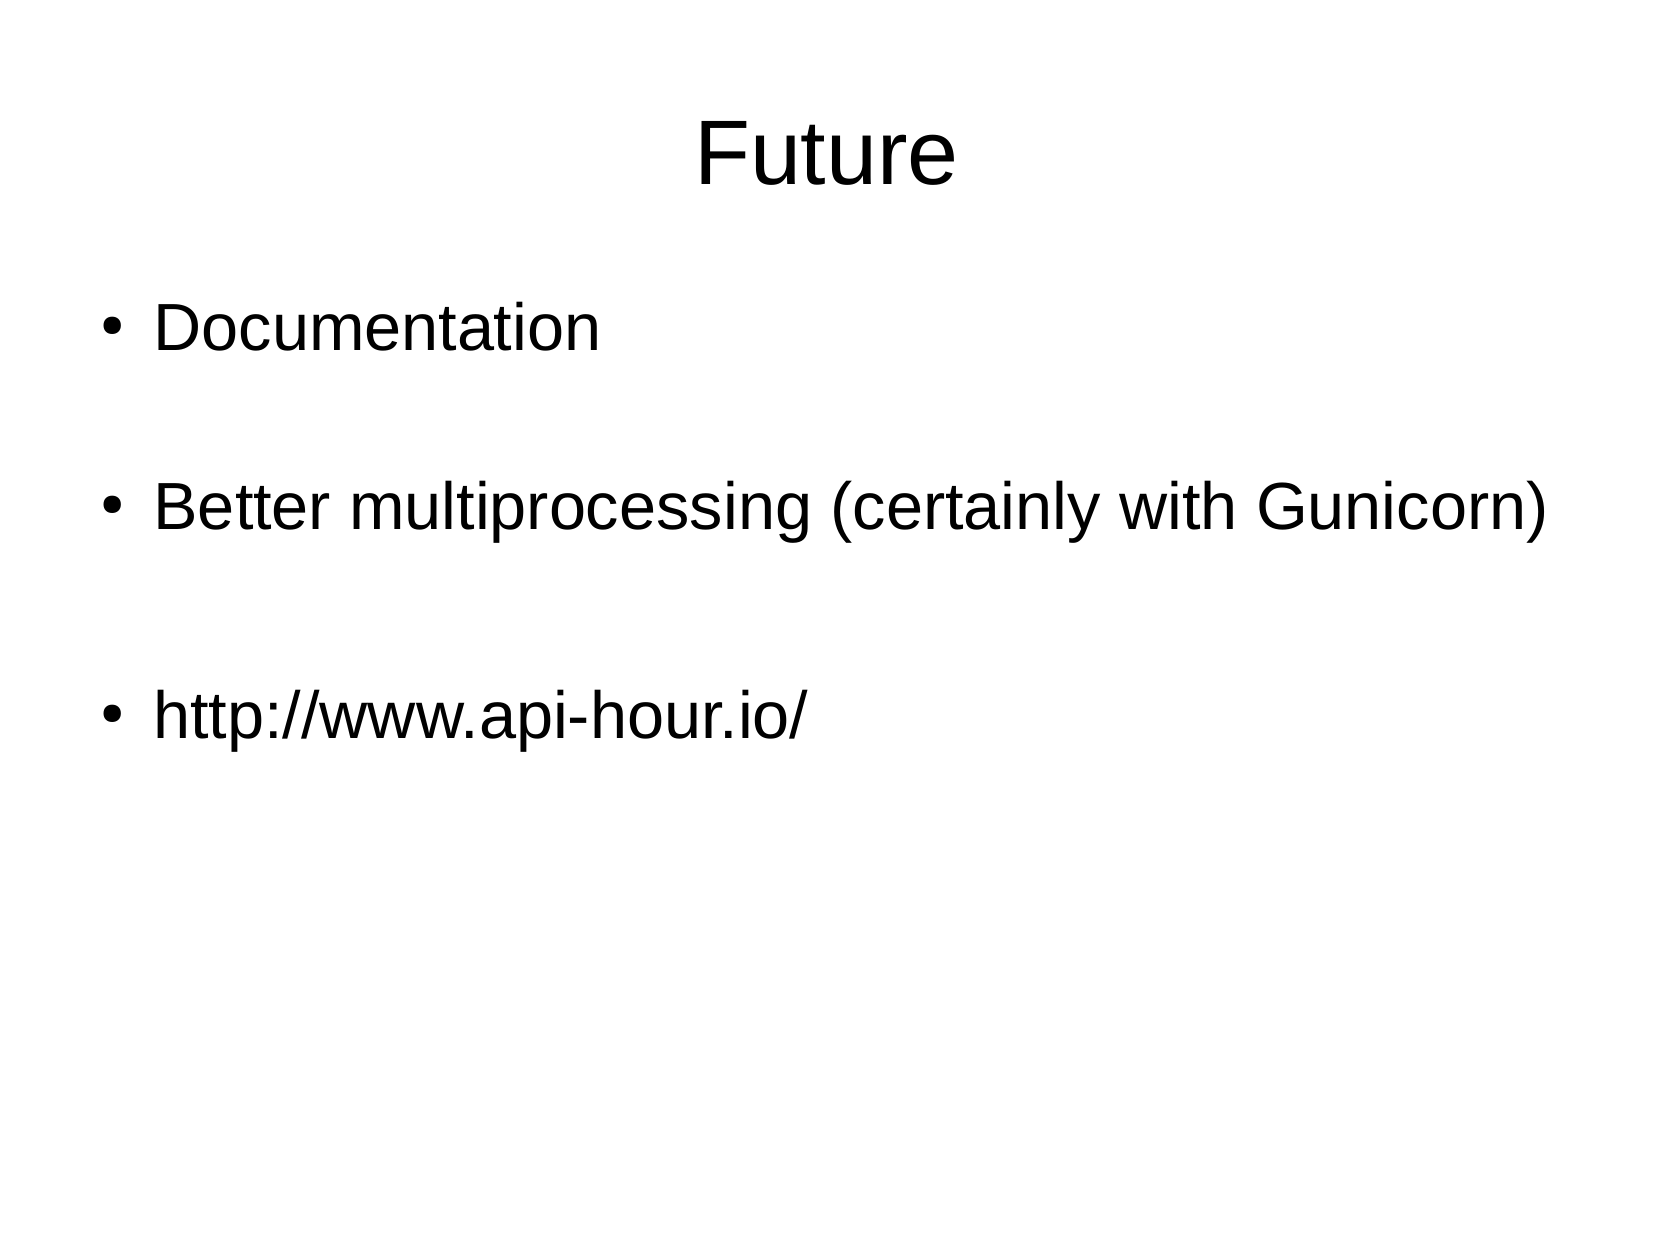

# Future
Documentation
Better multiprocessing (certainly with Gunicorn)
http://www.api-hour.io/